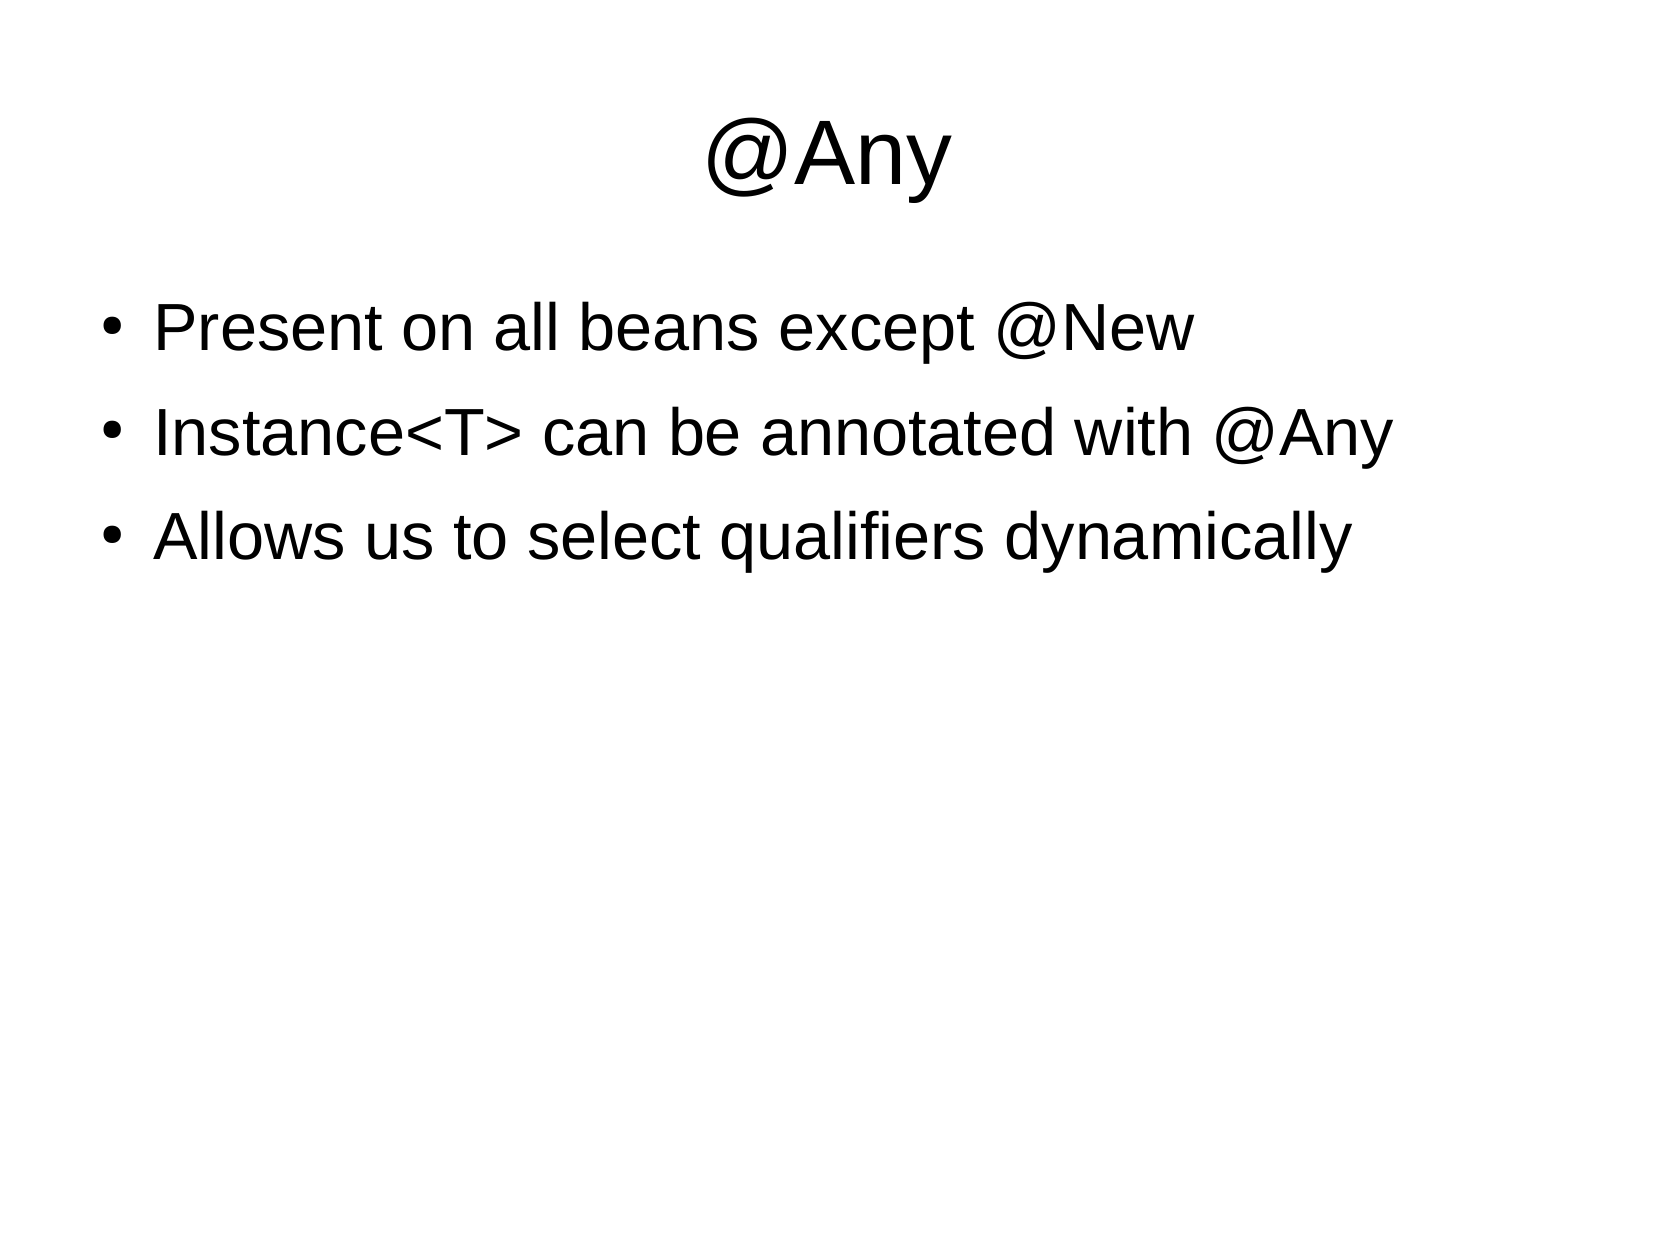

# @Any
Present on all beans except @New
Instance<T> can be annotated with @Any
Allows us to select qualifiers dynamically